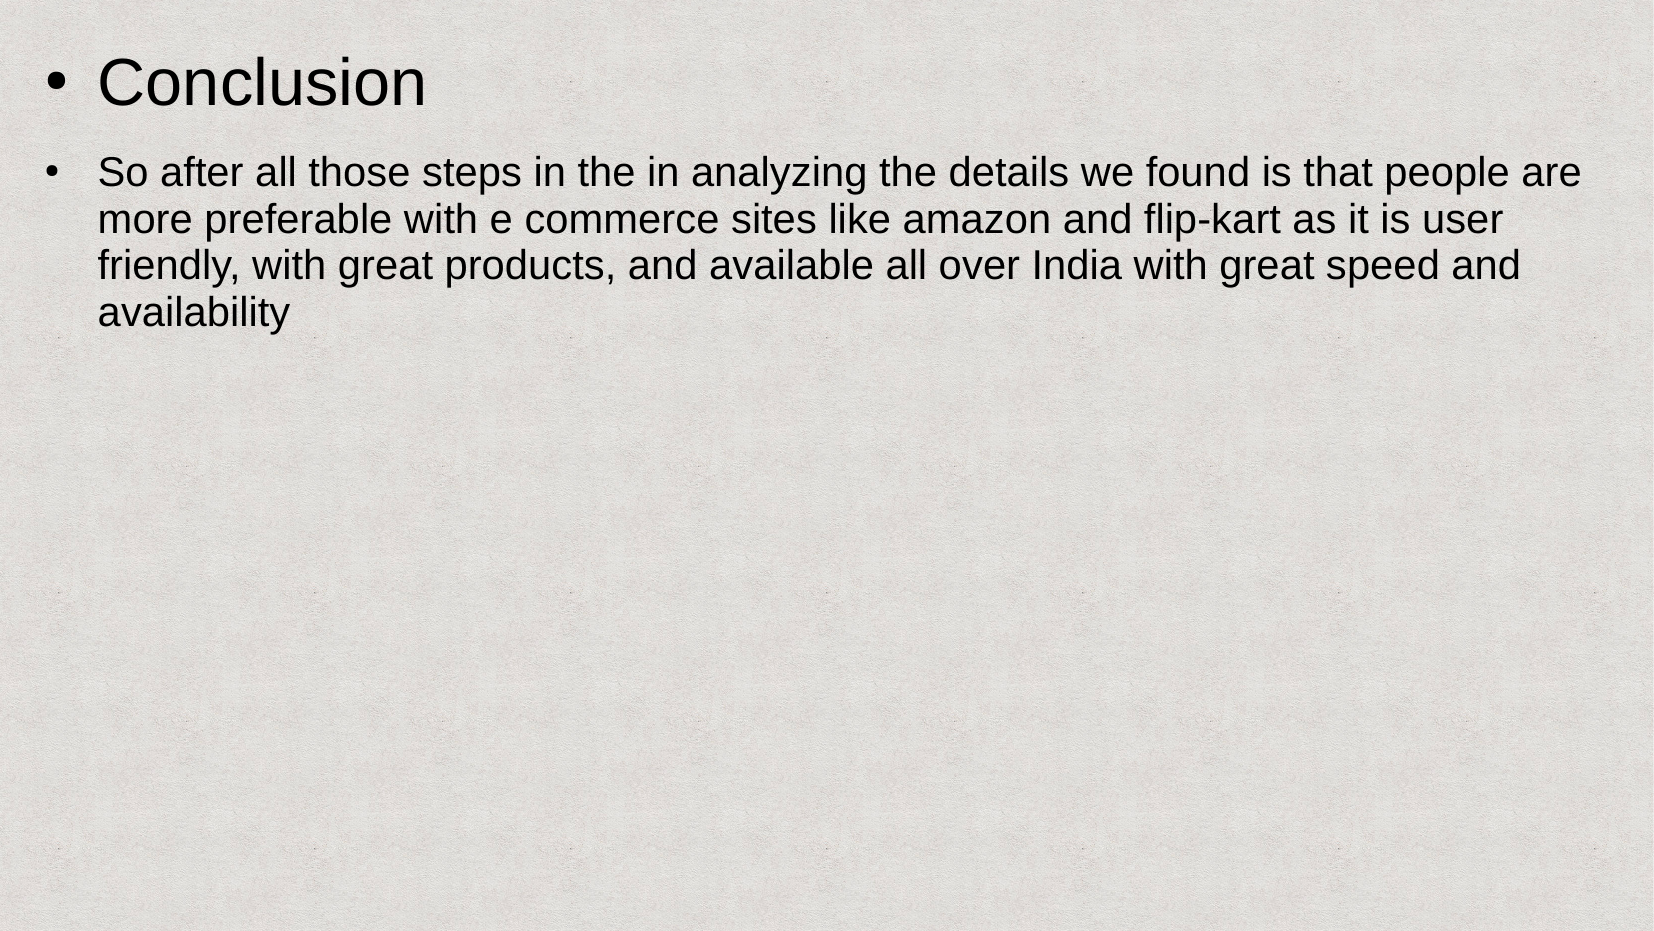

# Conclusion
So after all those steps in the in analyzing the details we found is that people are more preferable with e commerce sites like amazon and flip-kart as it is user friendly, with great products, and available all over India with great speed and availability